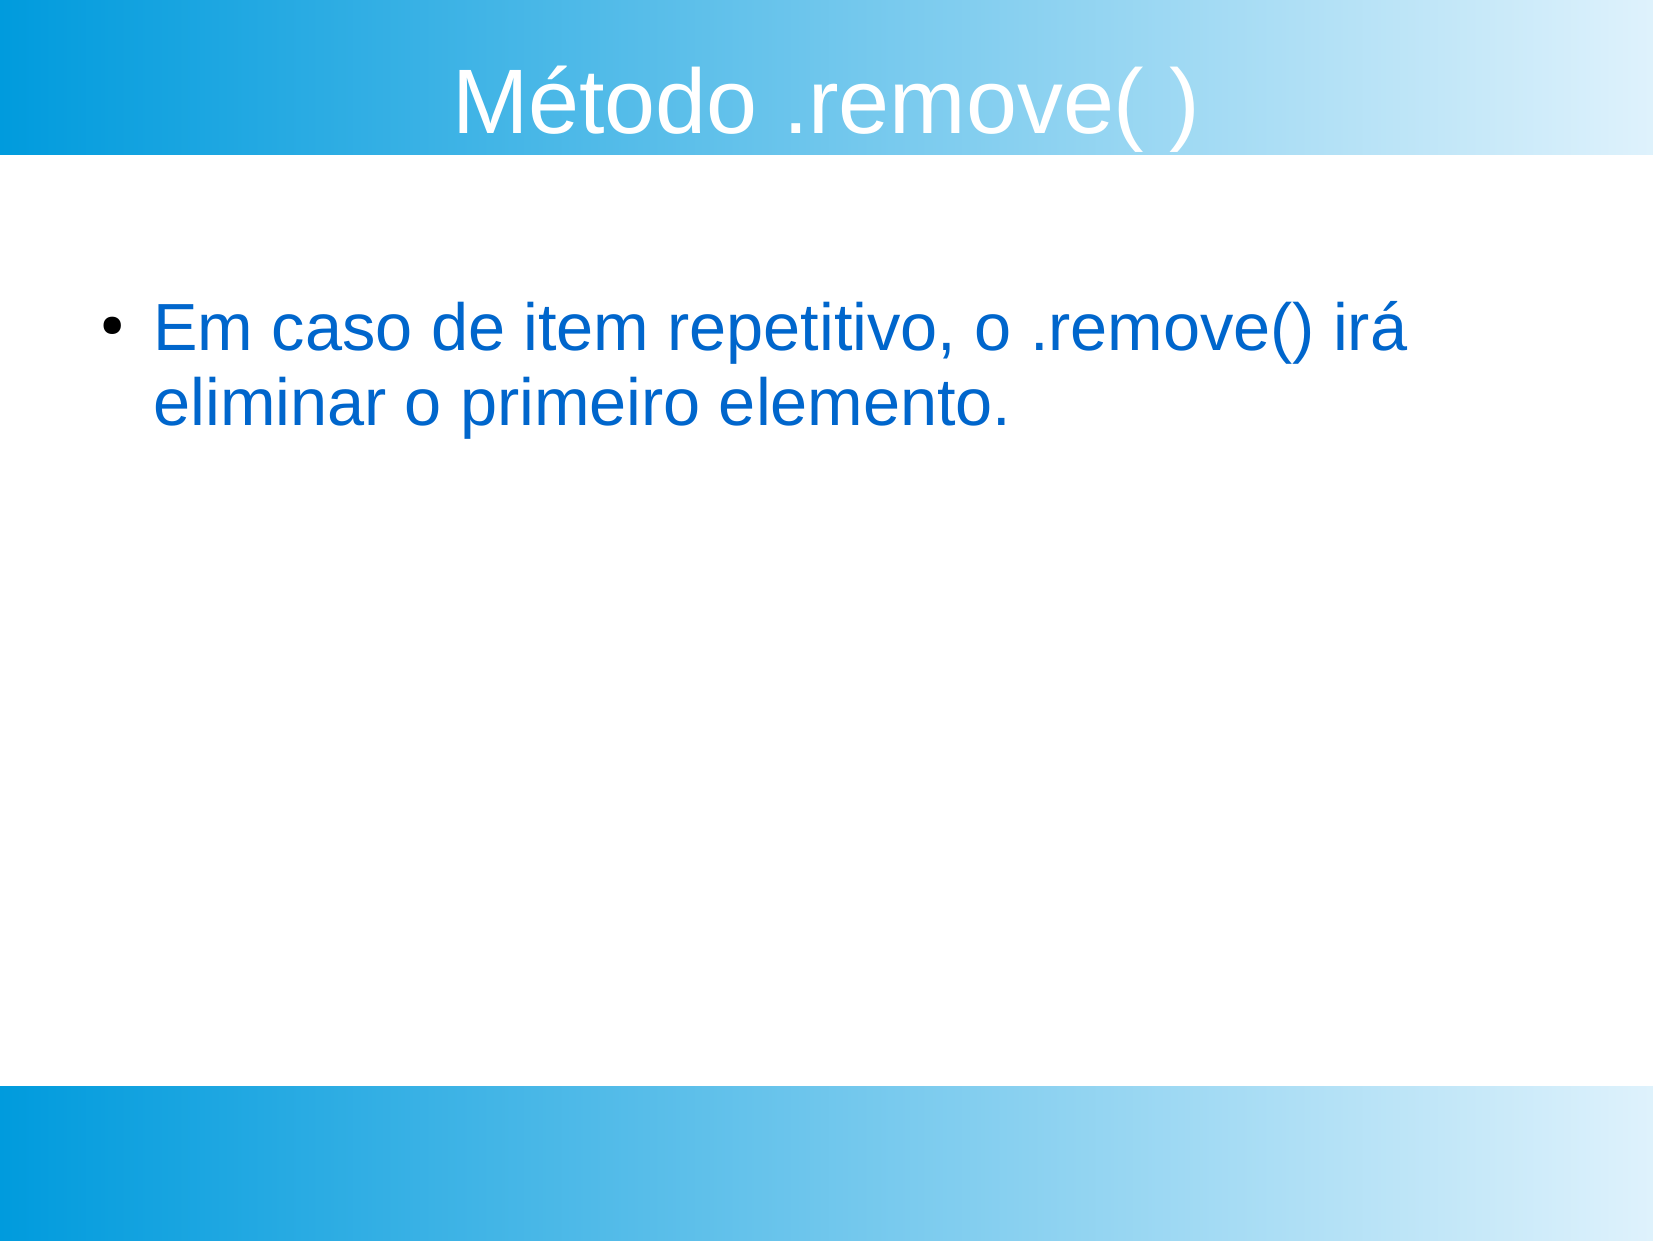

# Método .remove( )
Em caso de item repetitivo, o .remove() irá eliminar o primeiro elemento.